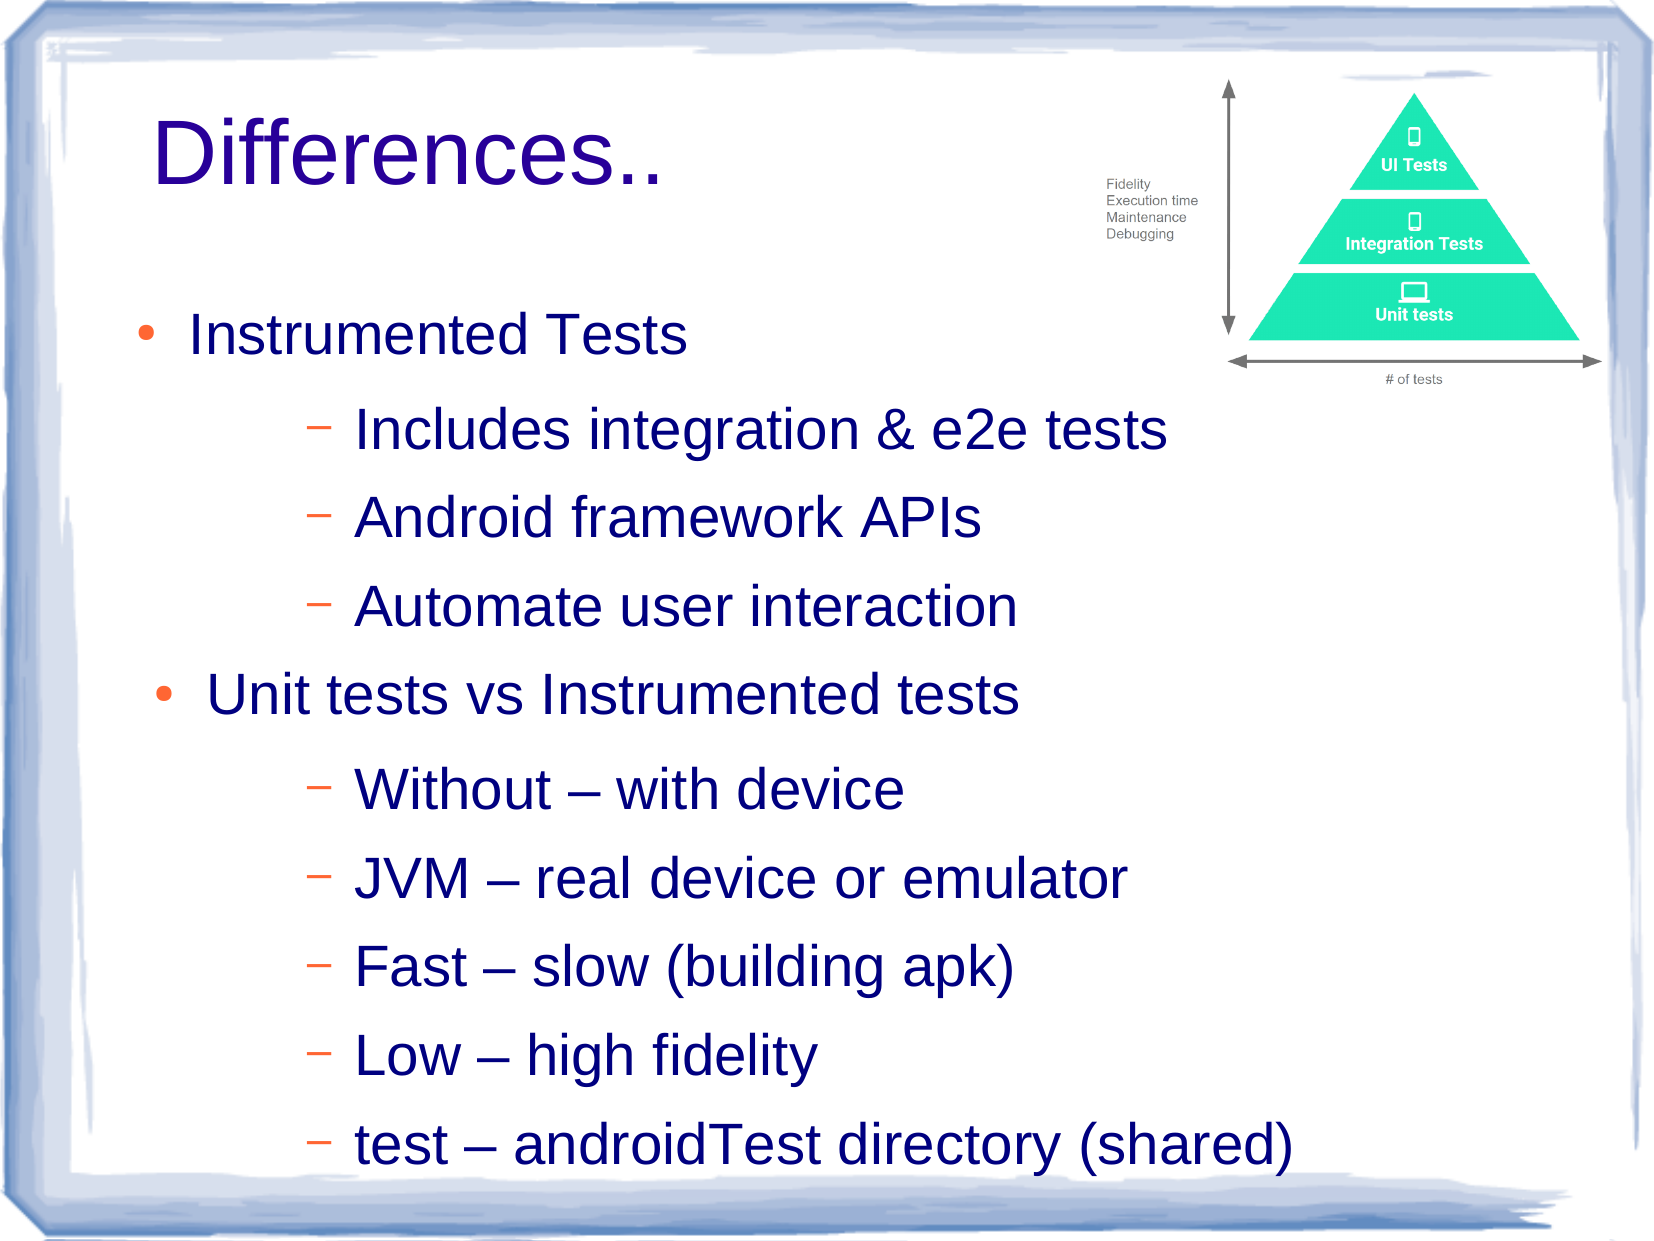

Differences..
# Instrumented Tests
Includes integration & e2e tests
Android framework APIs
Automate user interaction
Unit tests vs Instrumented tests
Without – with device
JVM – real device or emulator
Fast – slow (building apk)
Low – high fidelity
test – androidTest directory (shared)